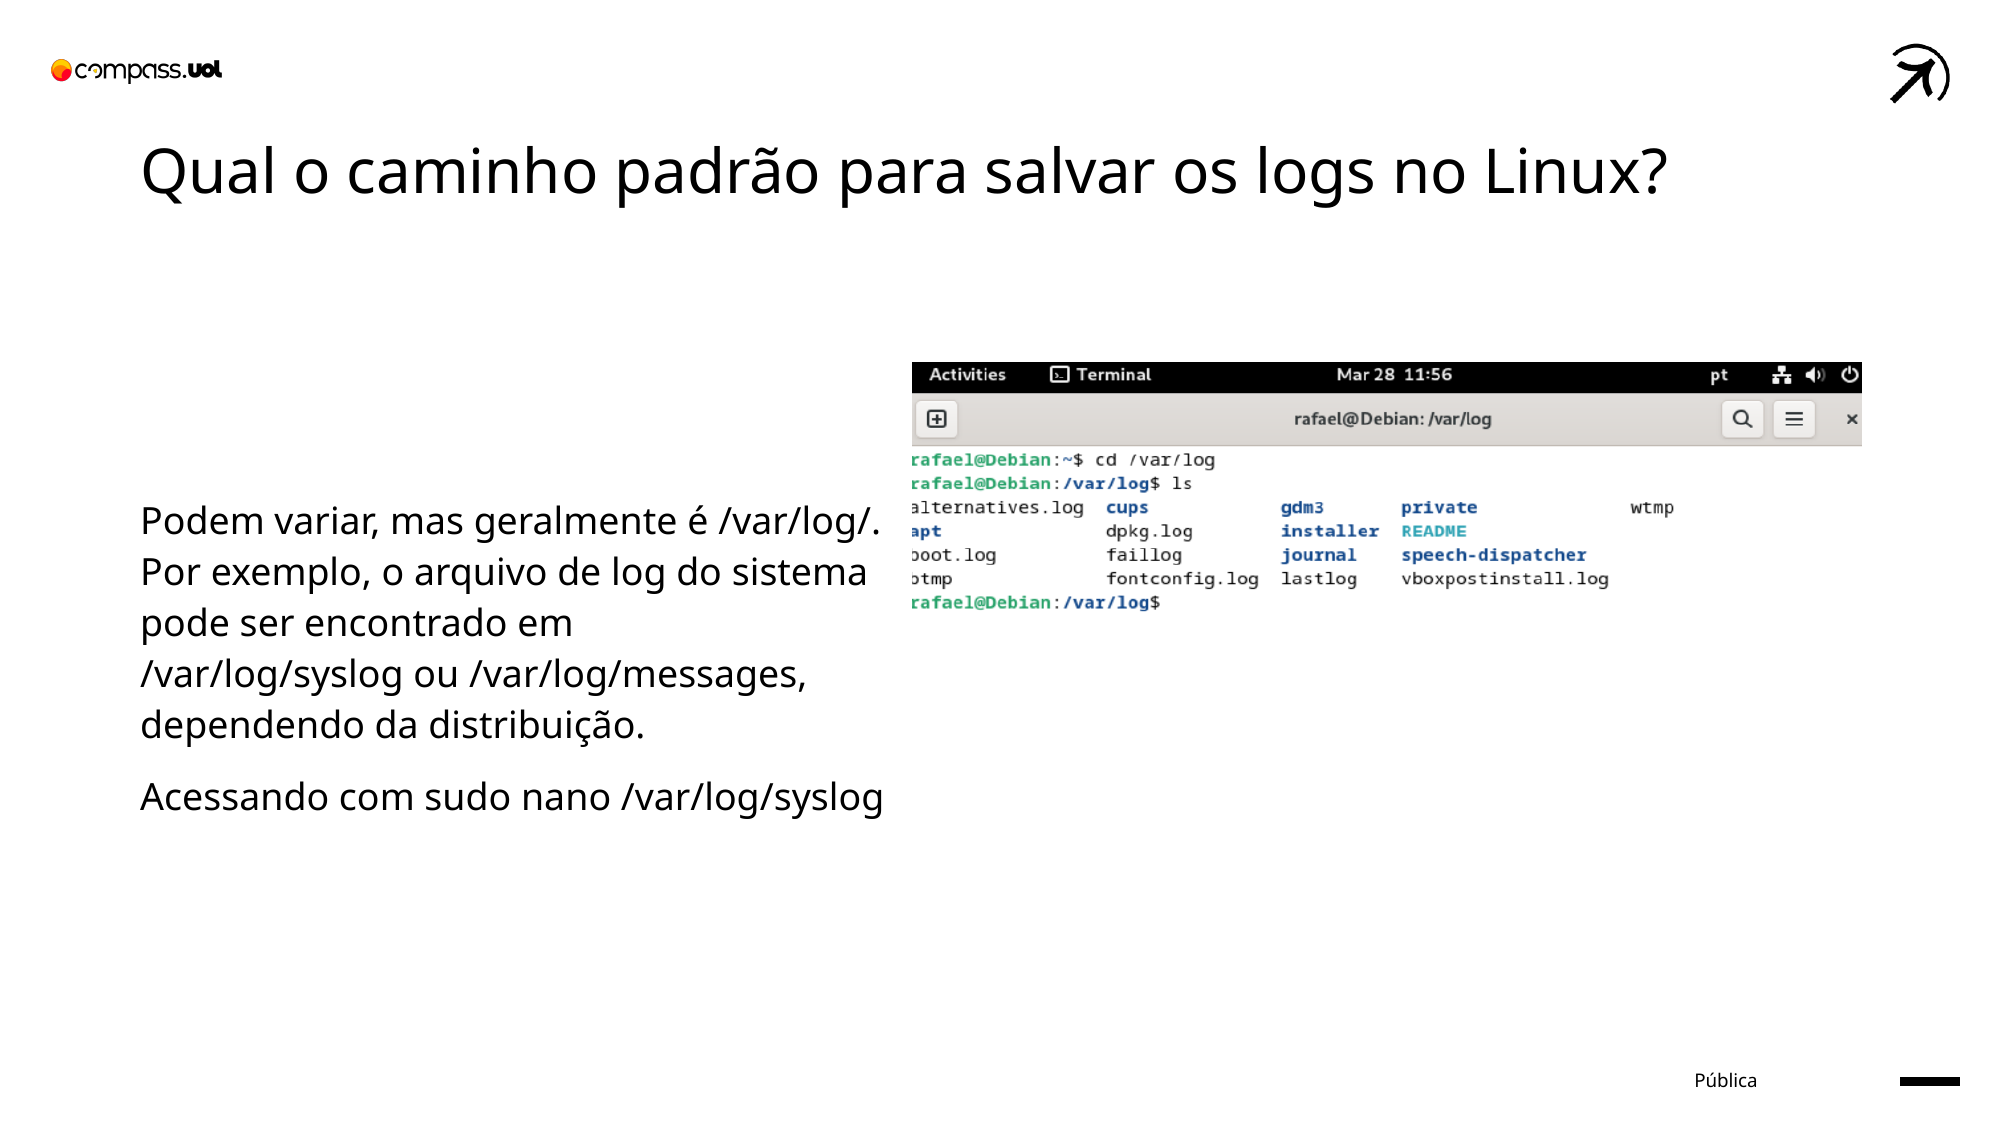

Qual o caminho padrão para salvar os logs no Linux?
# Podem variar, mas geralmente é /var/log/. Por exemplo, o arquivo de log do sistema pode ser encontrado em /var/log/syslog ou /var/log/messages, dependendo da distribuição.
Acessando com sudo nano /var/log/syslog
Pública